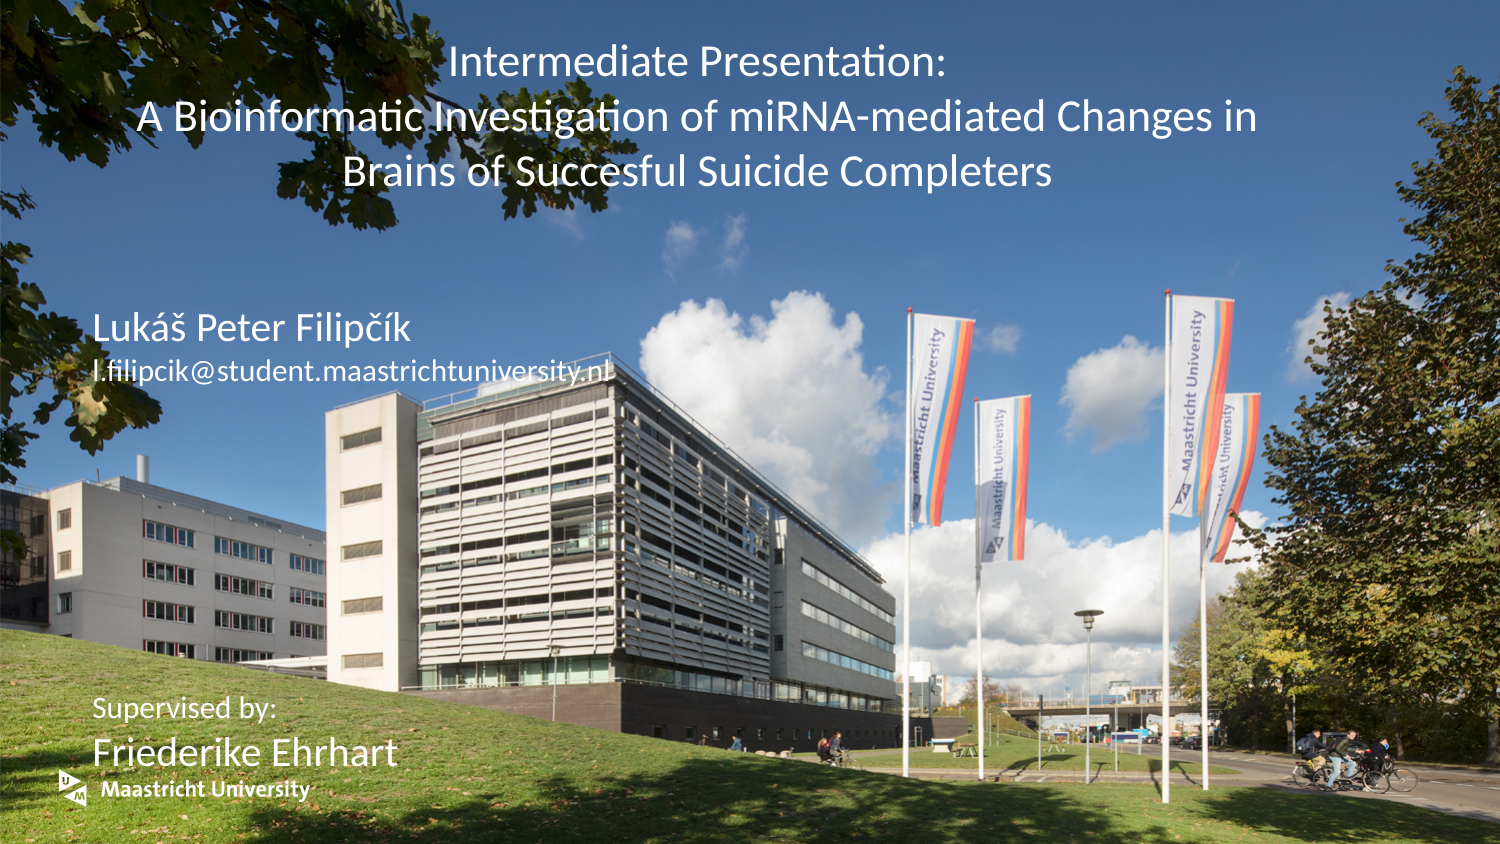

# Intermediate Presentation: A Bioinformatic Investigation of miRNA-mediated Changes in Brains of Succesful Suicide Completers
Lukáš Peter Filipčík
l.filipcik@student.maastrichtuniversity.nl
Supervised by:
Friederike Ehrhart